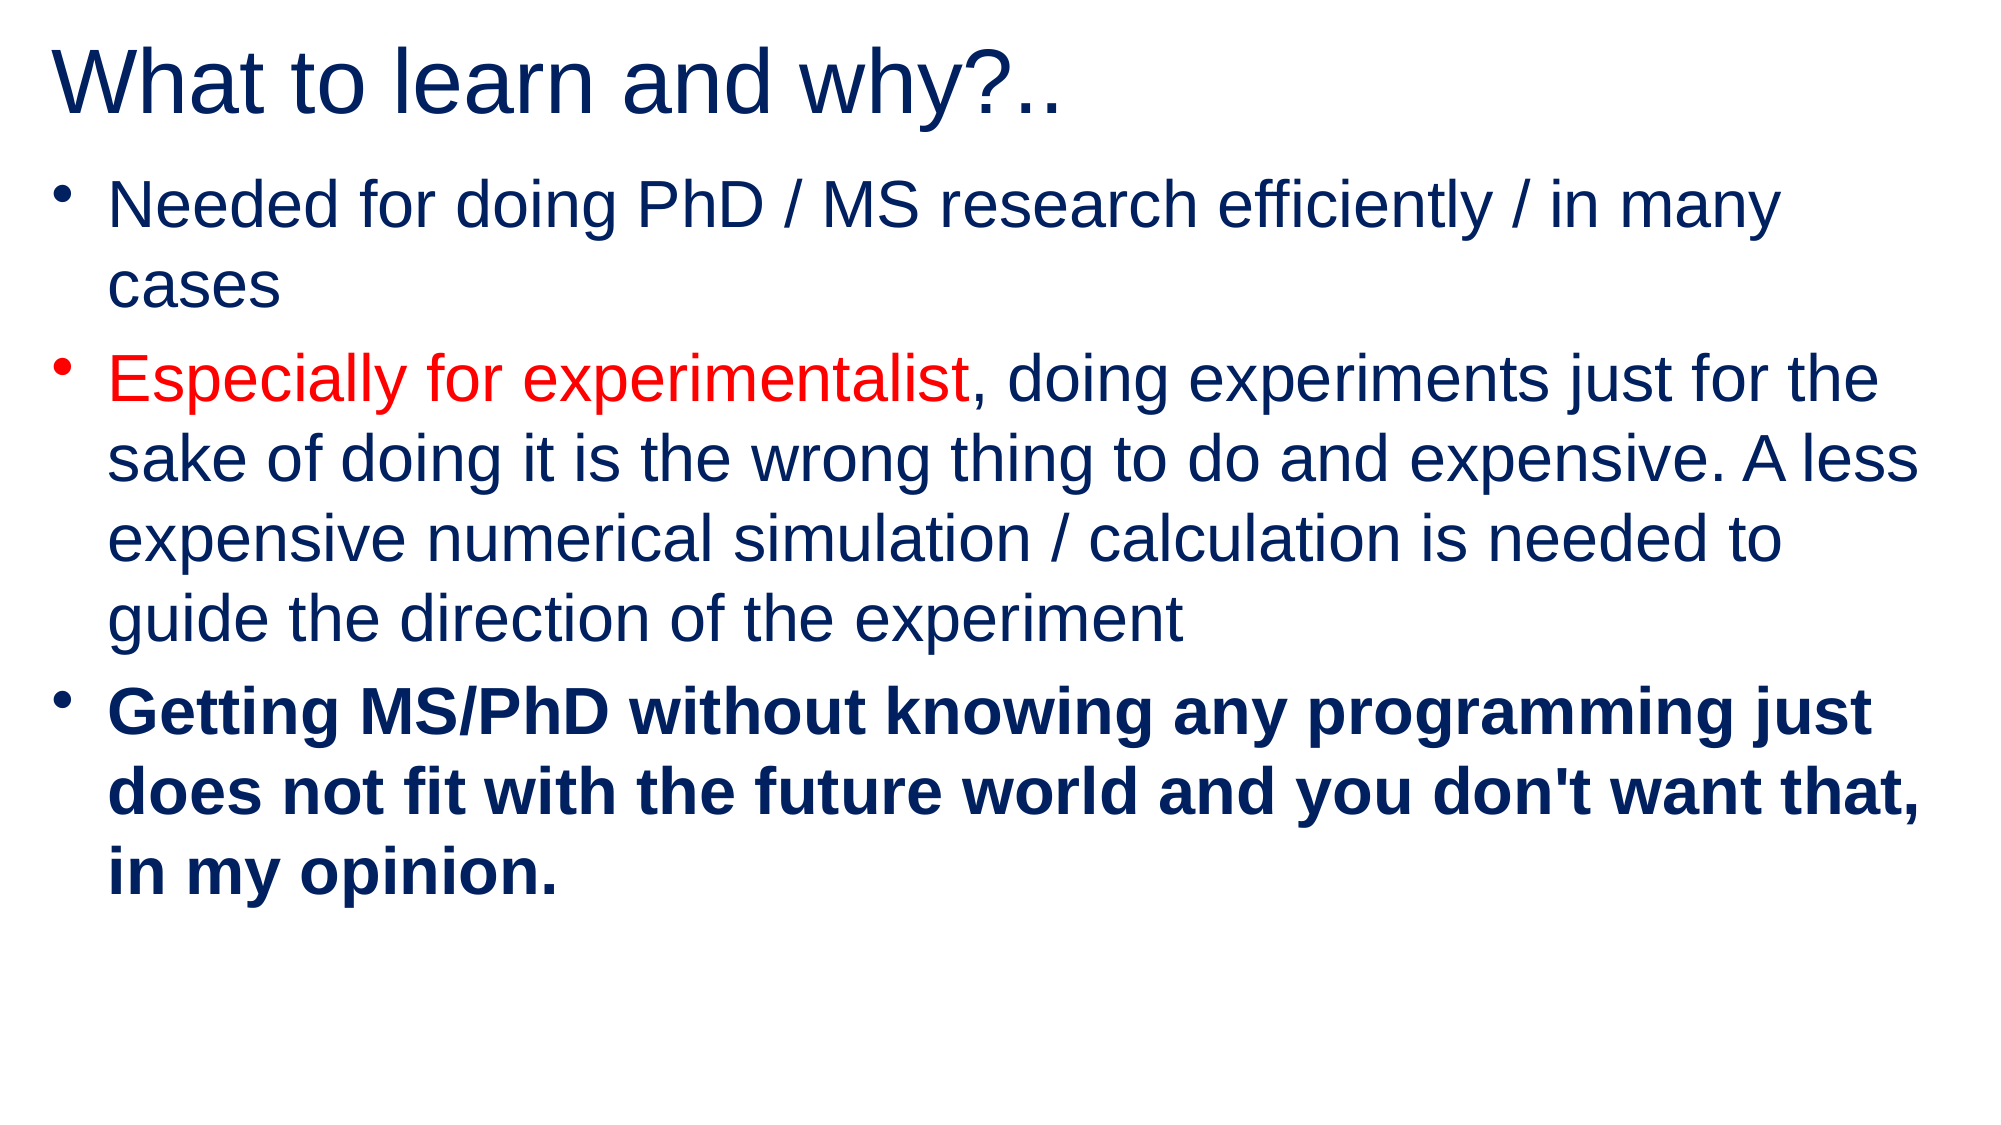

# What to learn and why?..
Needed for doing PhD / MS research efficiently / in many cases
Especially for experimentalist, doing experiments just for the sake of doing it is the wrong thing to do and expensive. A less expensive numerical simulation / calculation is needed to guide the direction of the experiment
Getting MS/PhD without knowing any programming just does not fit with the future world and you don't want that, in my opinion.